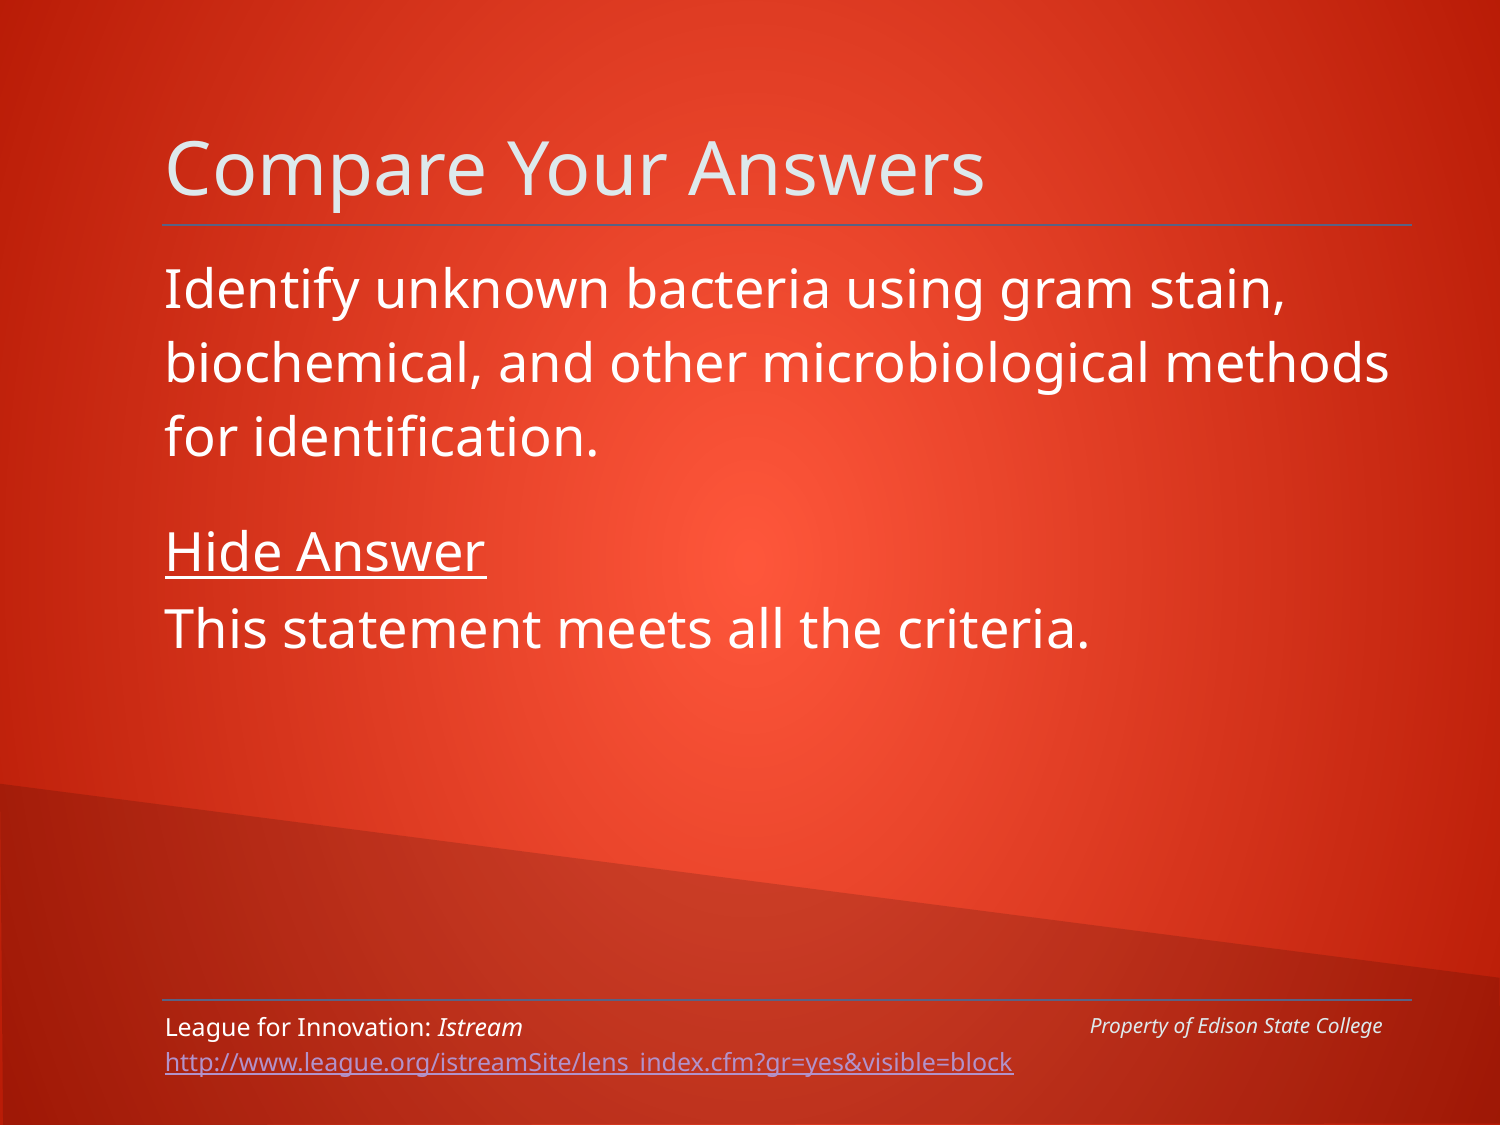

# Compare Your Answers
Identify unknown bacteria using gram stain, biochemical, and other microbiological methods for identification.
Hide Answer
This statement meets all the criteria.
Property of Edison State College
League for Innovation: Istream http://www.league.org/istreamSite/lens_index.cfm?gr=yes&visible=block